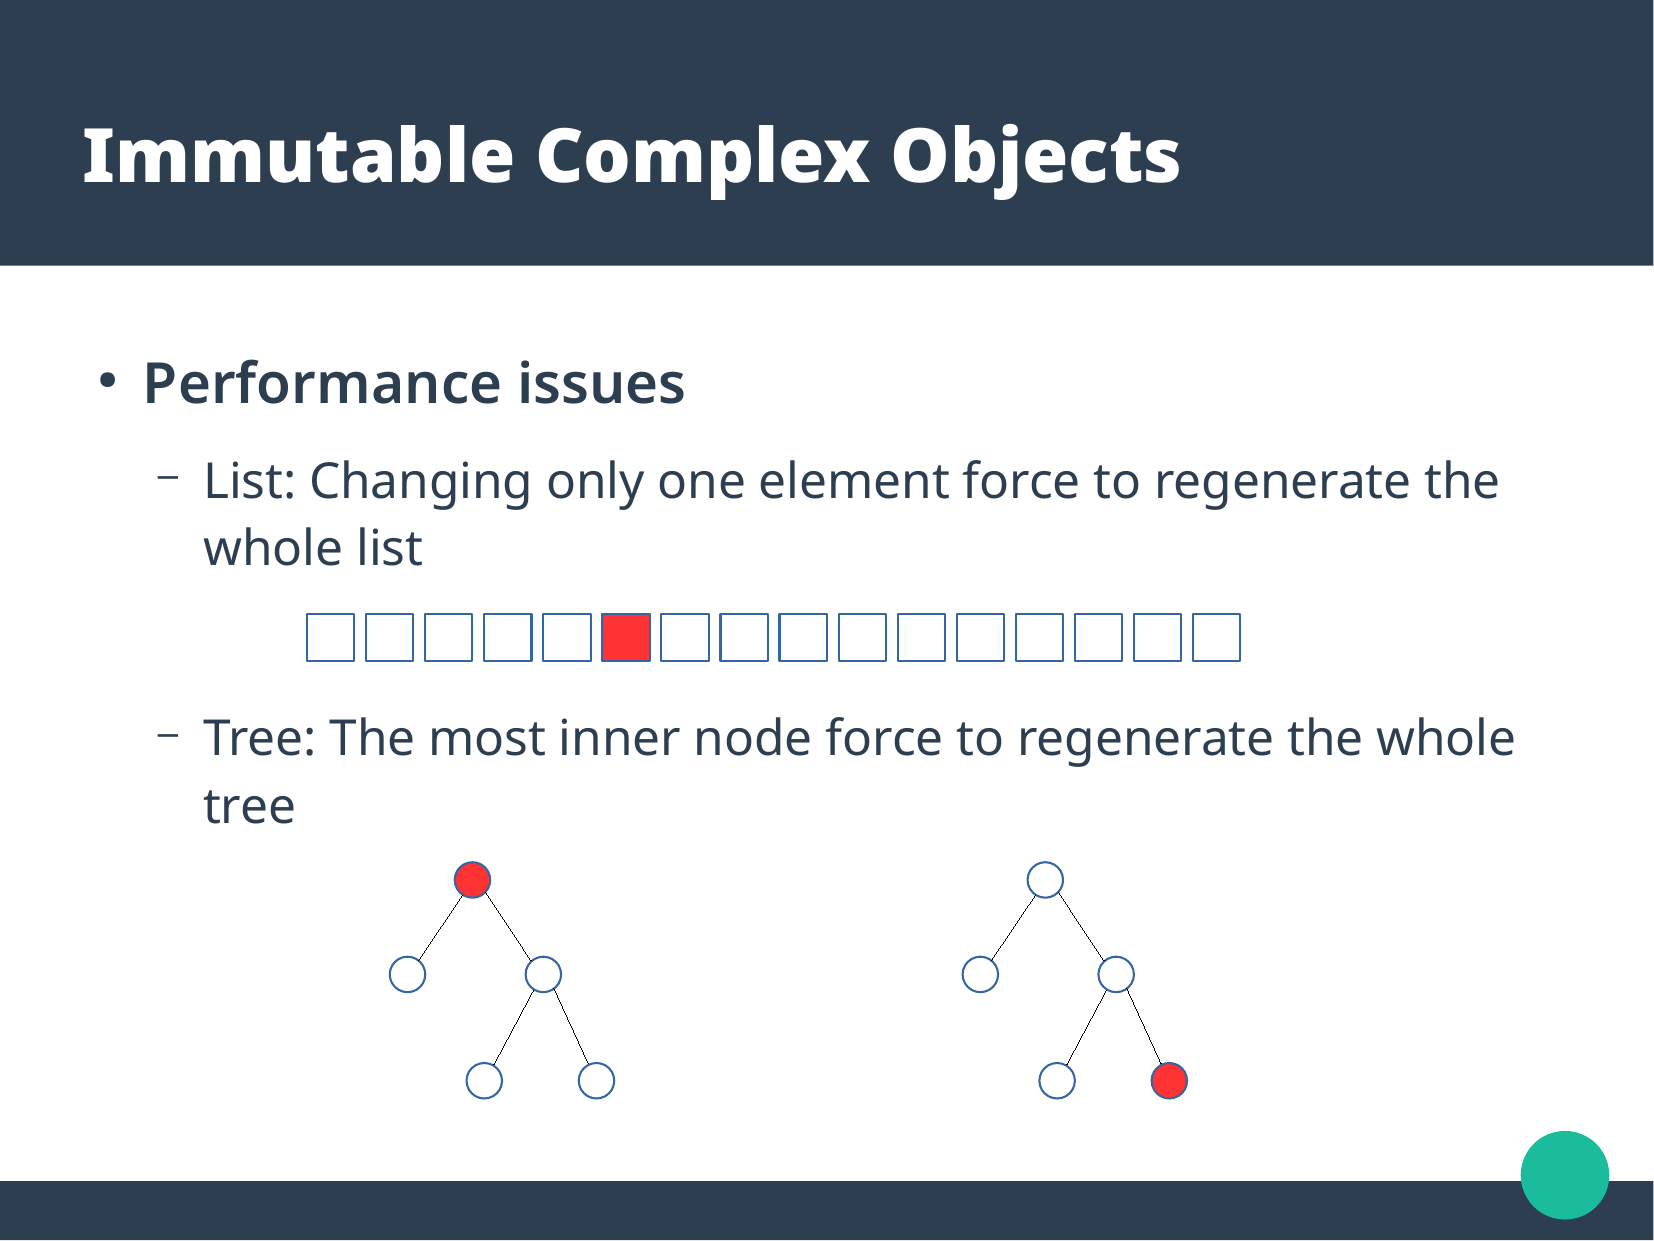

# Immutable Complex Objects
Performance issues
List: Changing only one element force to regenerate the whole list
Tree: The most inner node force to regenerate the whole tree